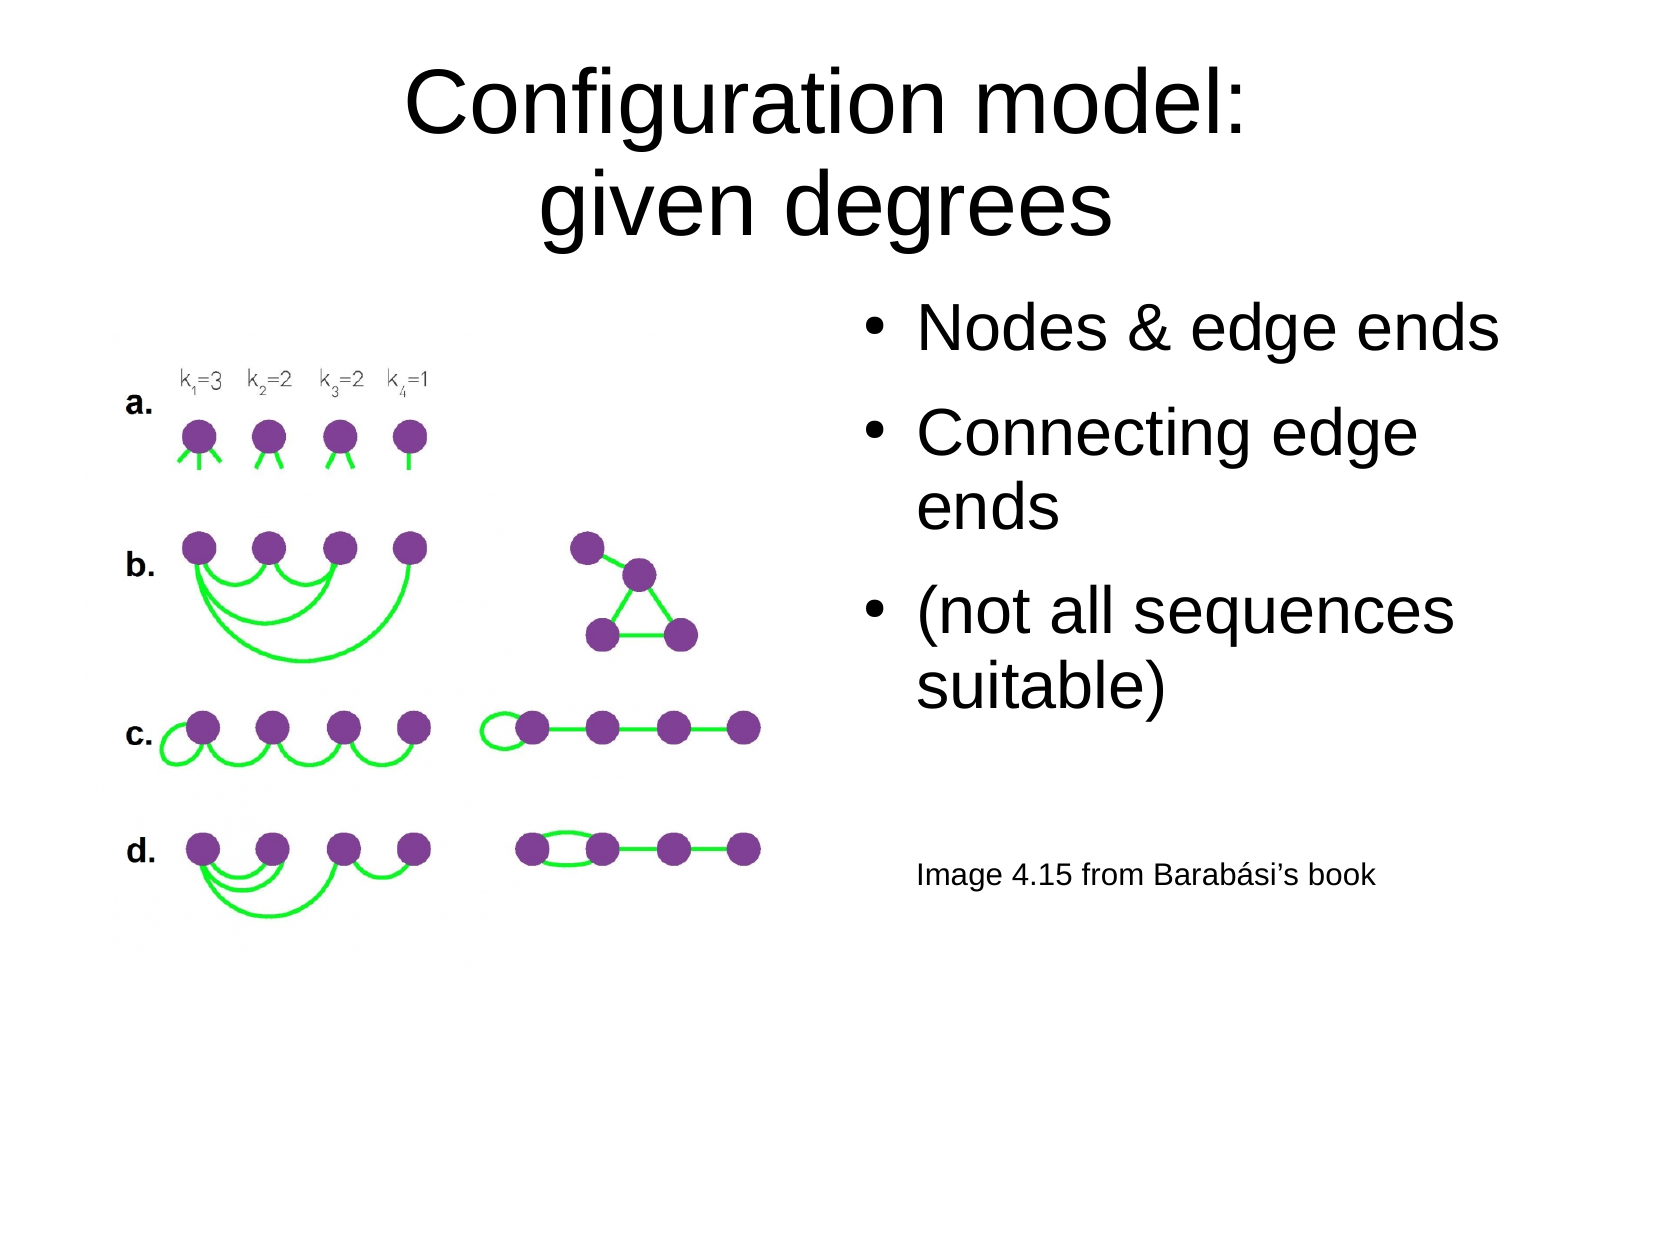

# Configuration model: given degrees
Nodes & edge ends
Connecting edge ends
(not all sequences suitable)
Image 4.15 from Barabási’s book